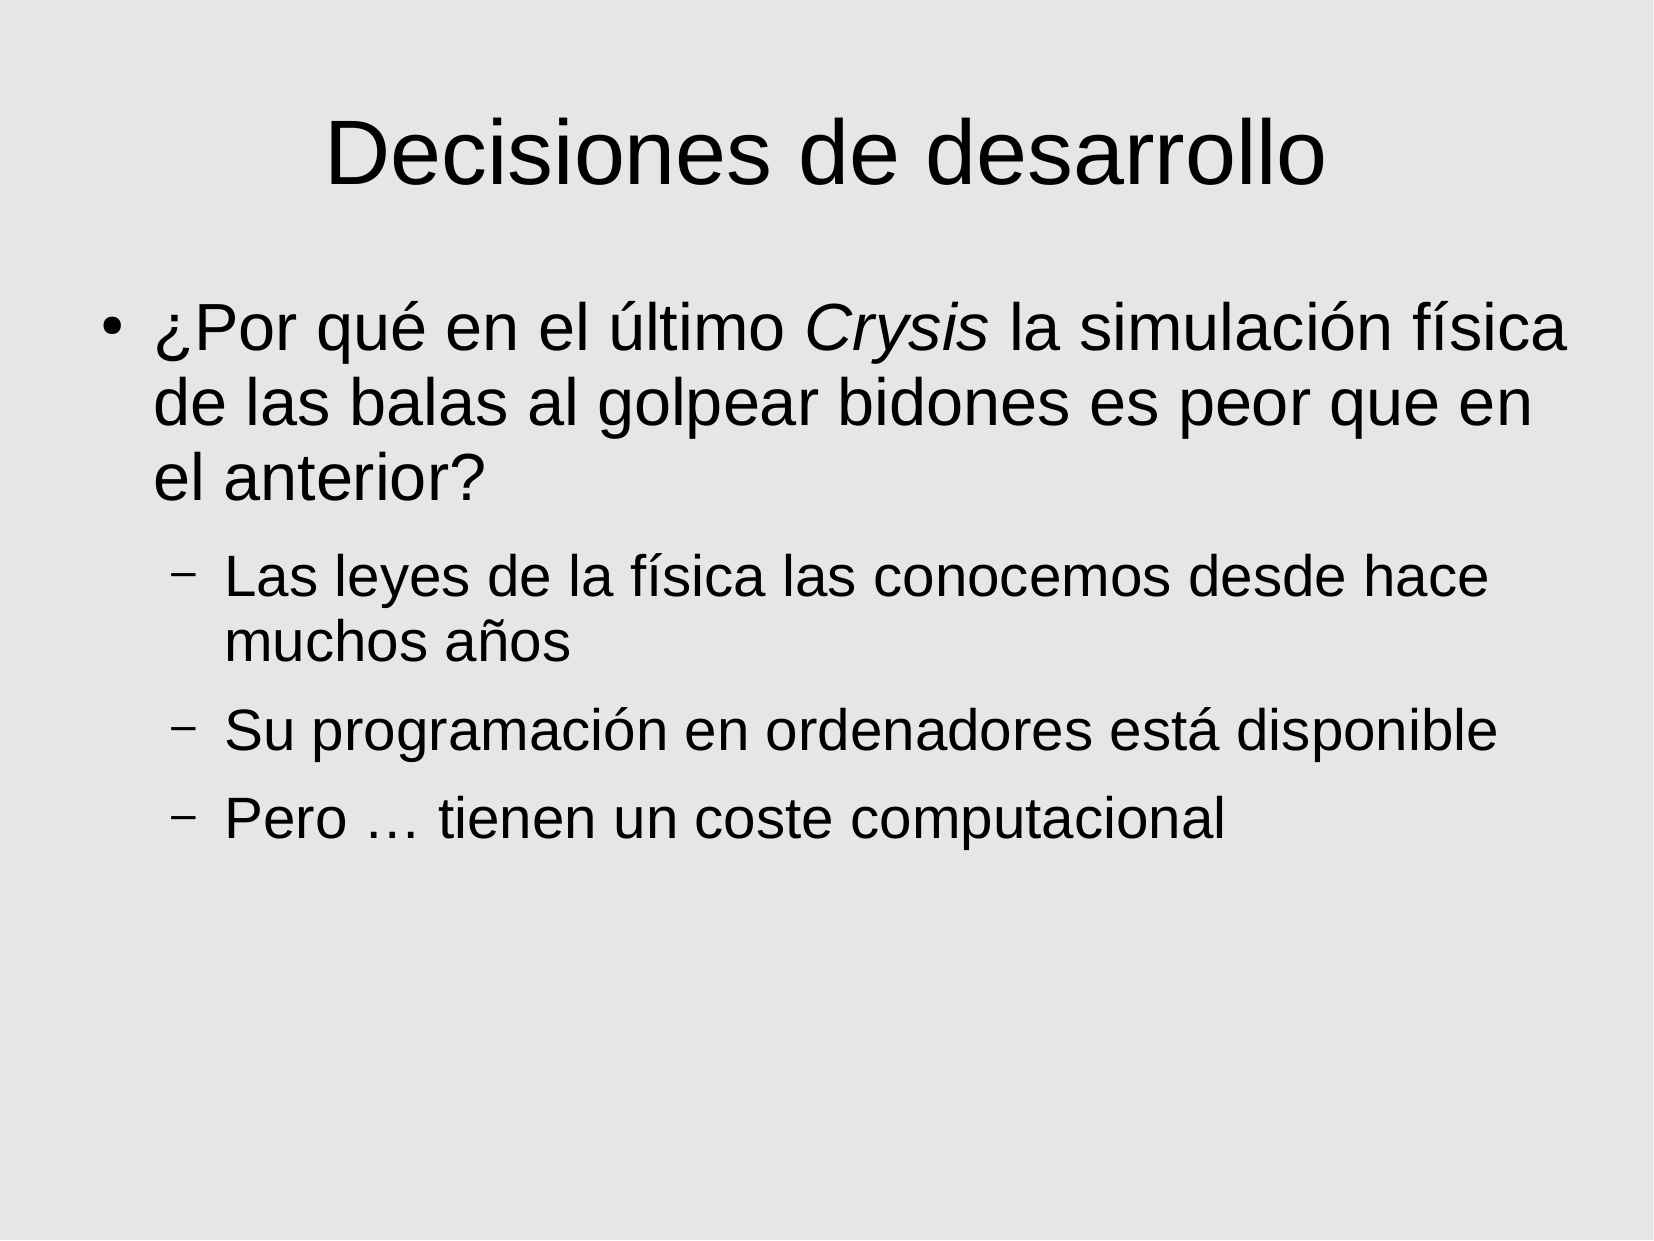

# Decisiones de desarrollo
¿Por qué en el último Crysis la simulación física de las balas al golpear bidones es peor que en el anterior?
Las leyes de la física las conocemos desde hace muchos años
Su programación en ordenadores está disponible
Pero … tienen un coste computacional